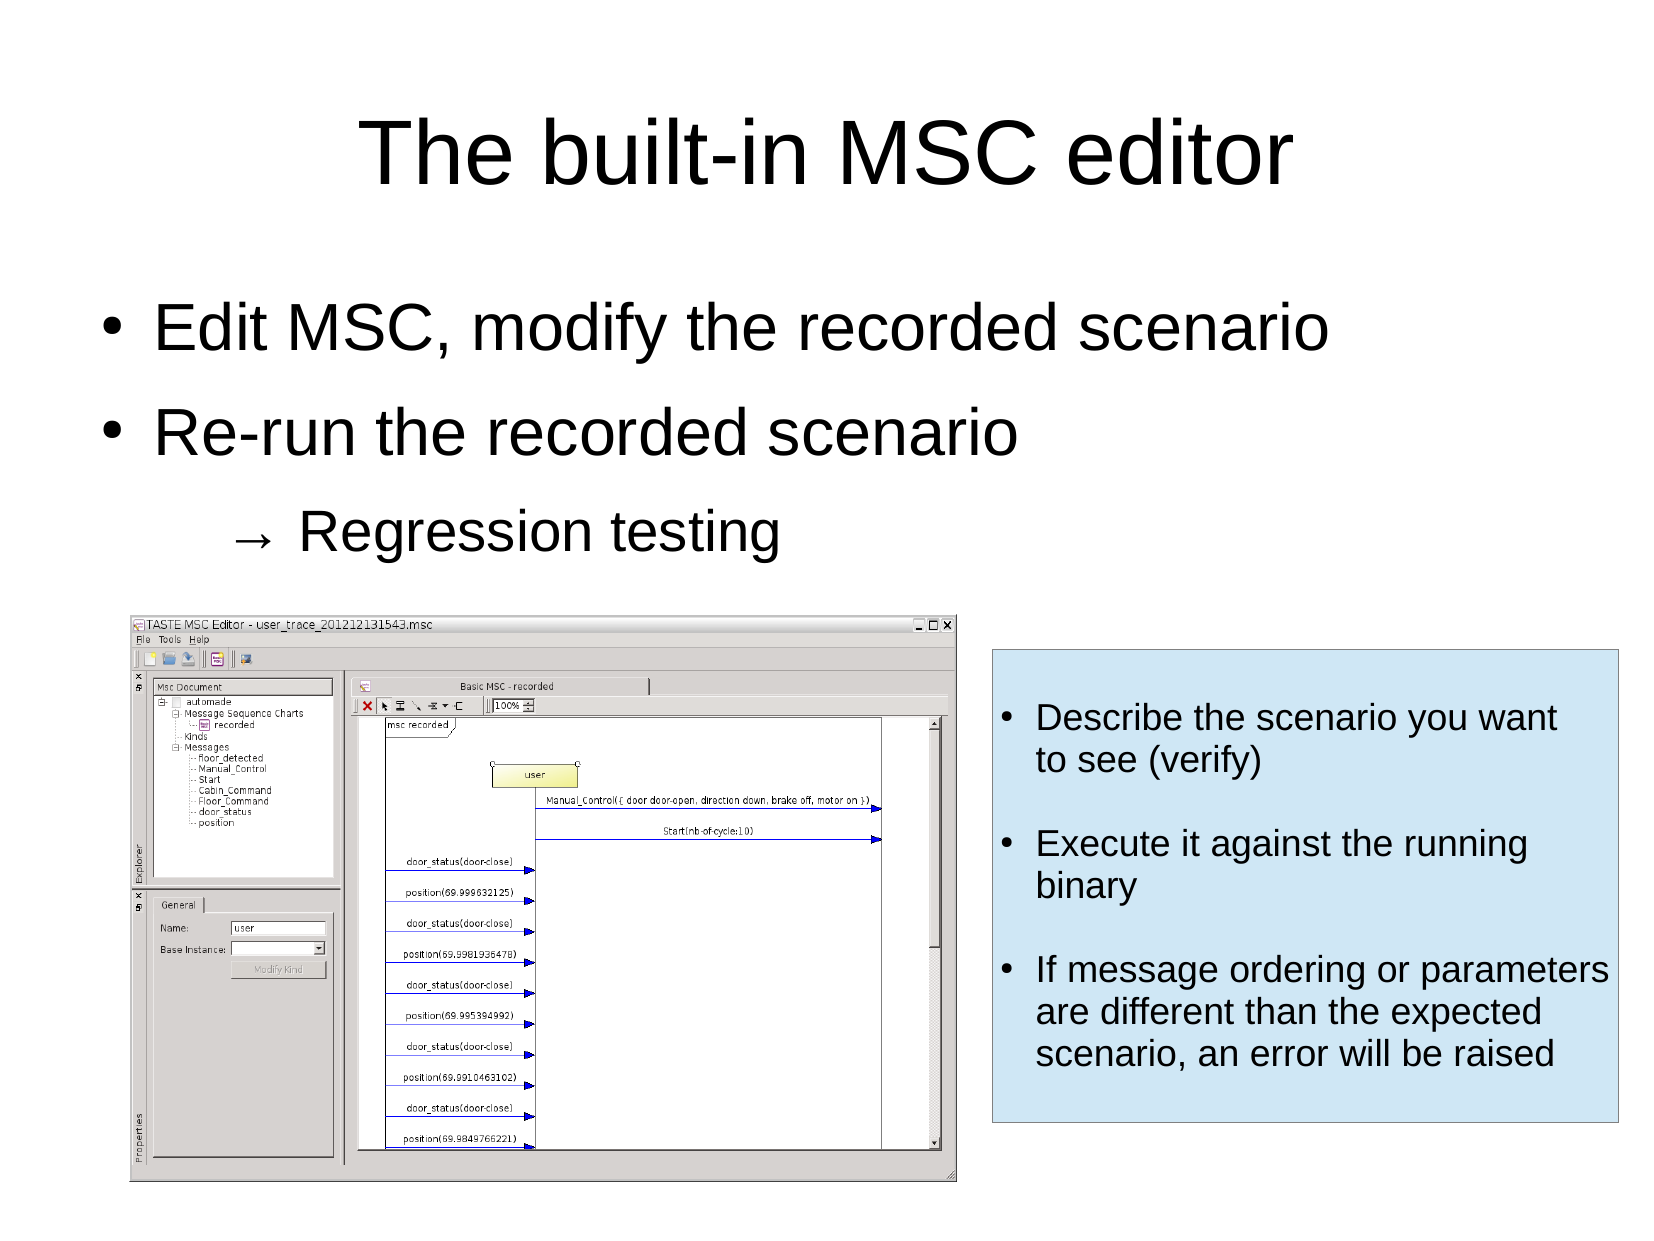

# The built-in MSC editor
Edit MSC, modify the recorded scenario
Re-run the recorded scenario
→ Regression testing
Describe the scenario you want
to see (verify)
Execute it against the running
binary
If message ordering or parameters
are different than the expected
scenario, an error will be raised